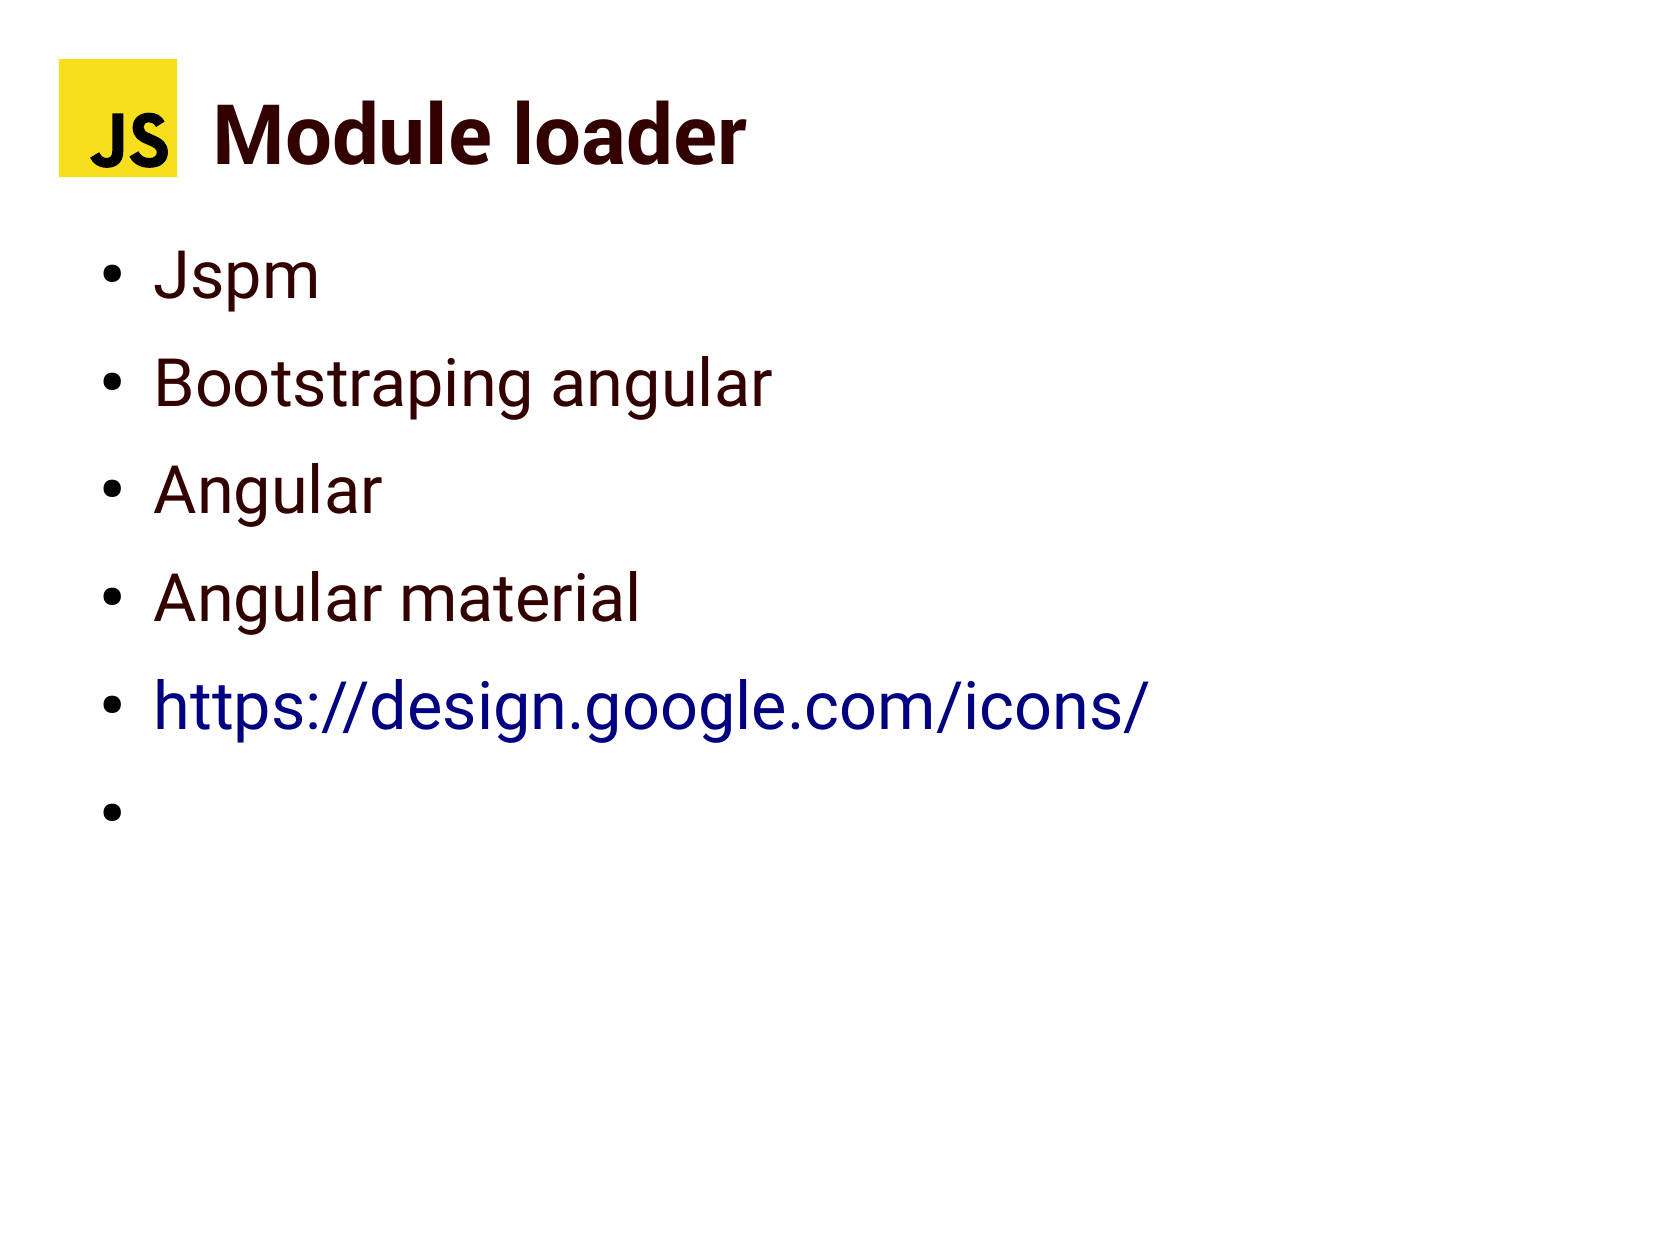

# Module loader
Jspm
Bootstraping angular
Angular
Angular material
https://design.google.com/icons/